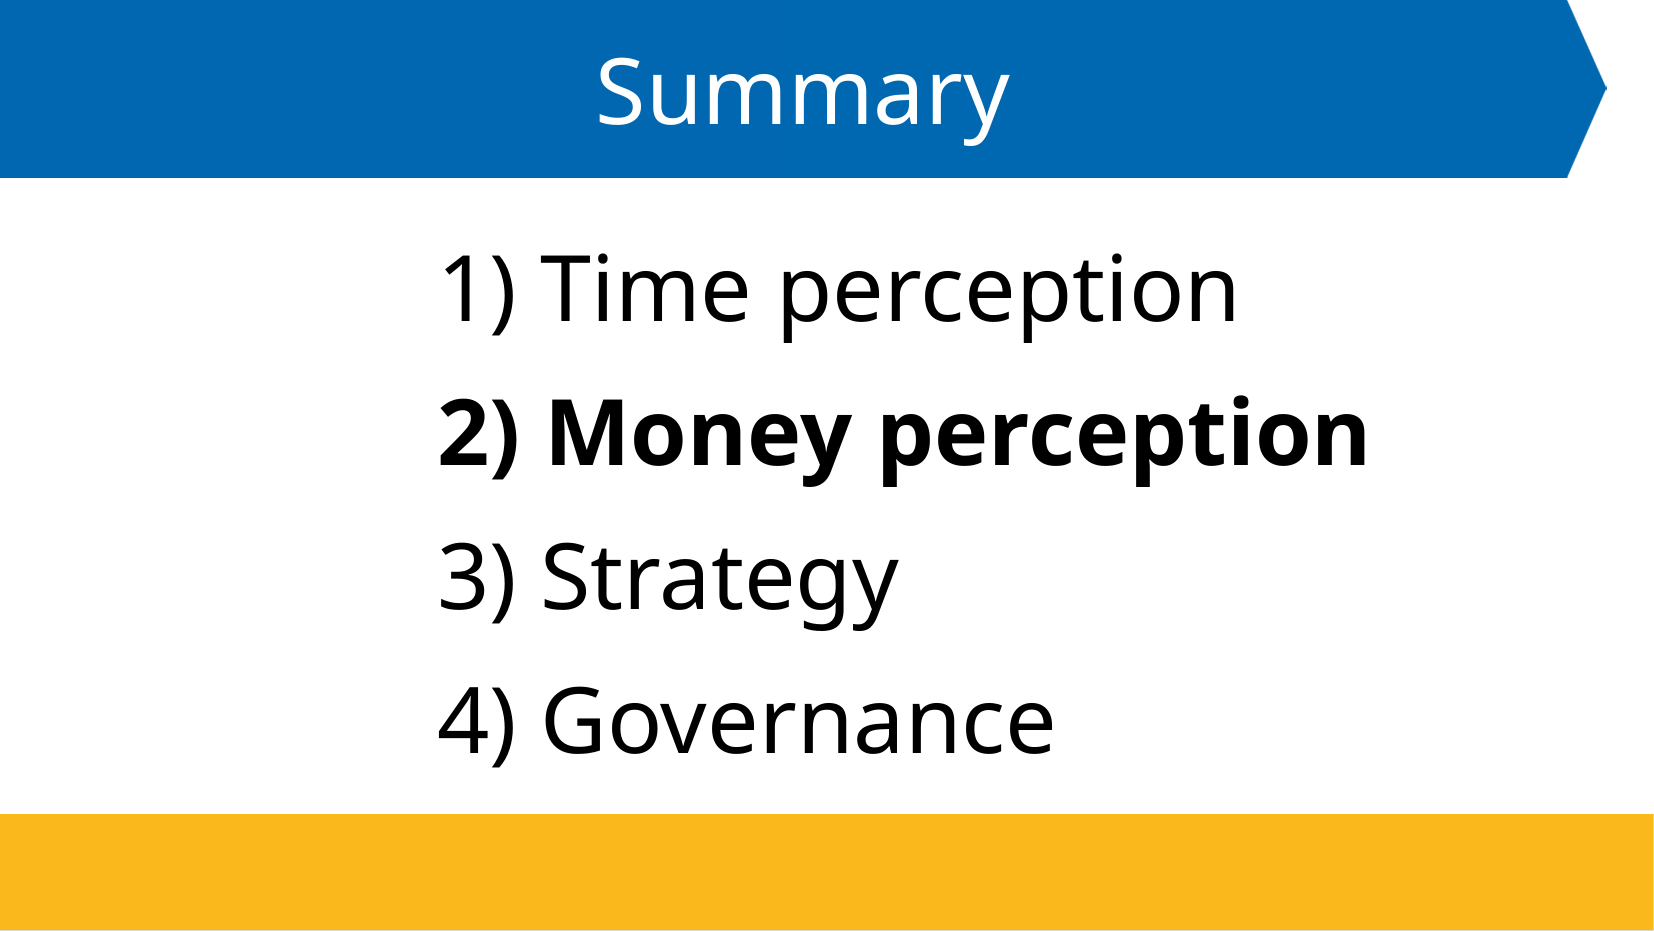

# Summary
 Time perception
 Money perception
 Strategy
 Governance